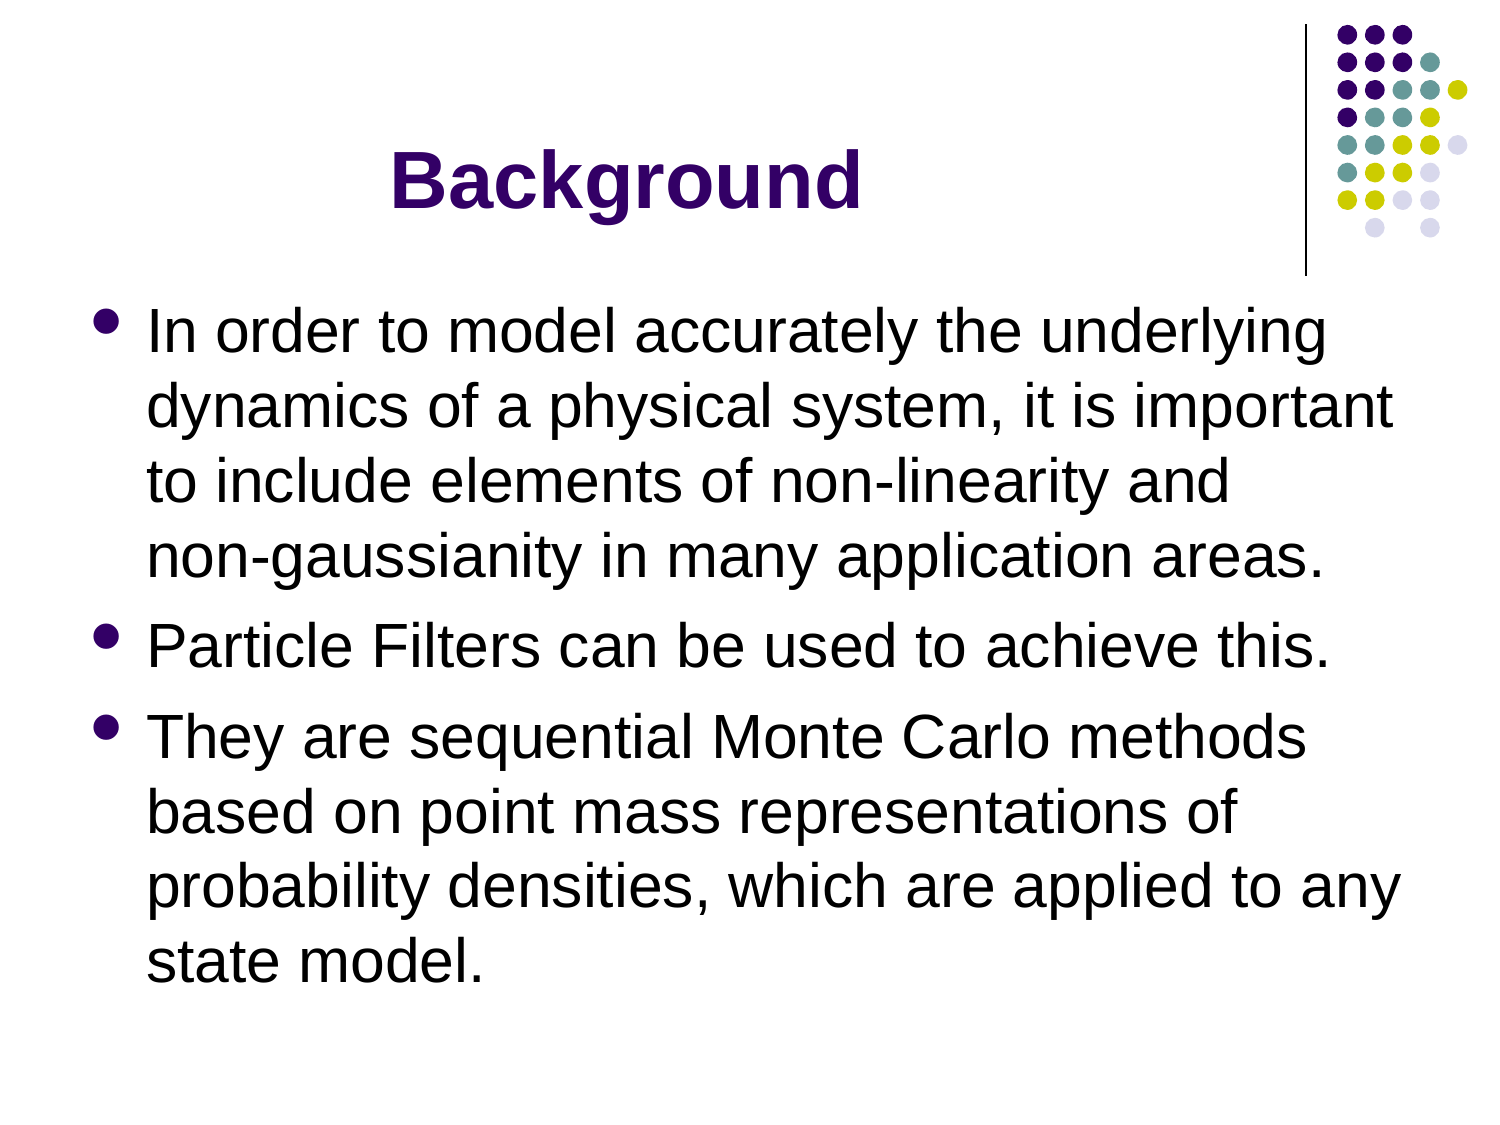

# Background
In order to model accurately the underlying dynamics of a physical system, it is important to include elements of non-linearity and non-gaussianity in many application areas.
Particle Filters can be used to achieve this.
They are sequential Monte Carlo methods based on point mass representations of probability densities, which are applied to any state model.